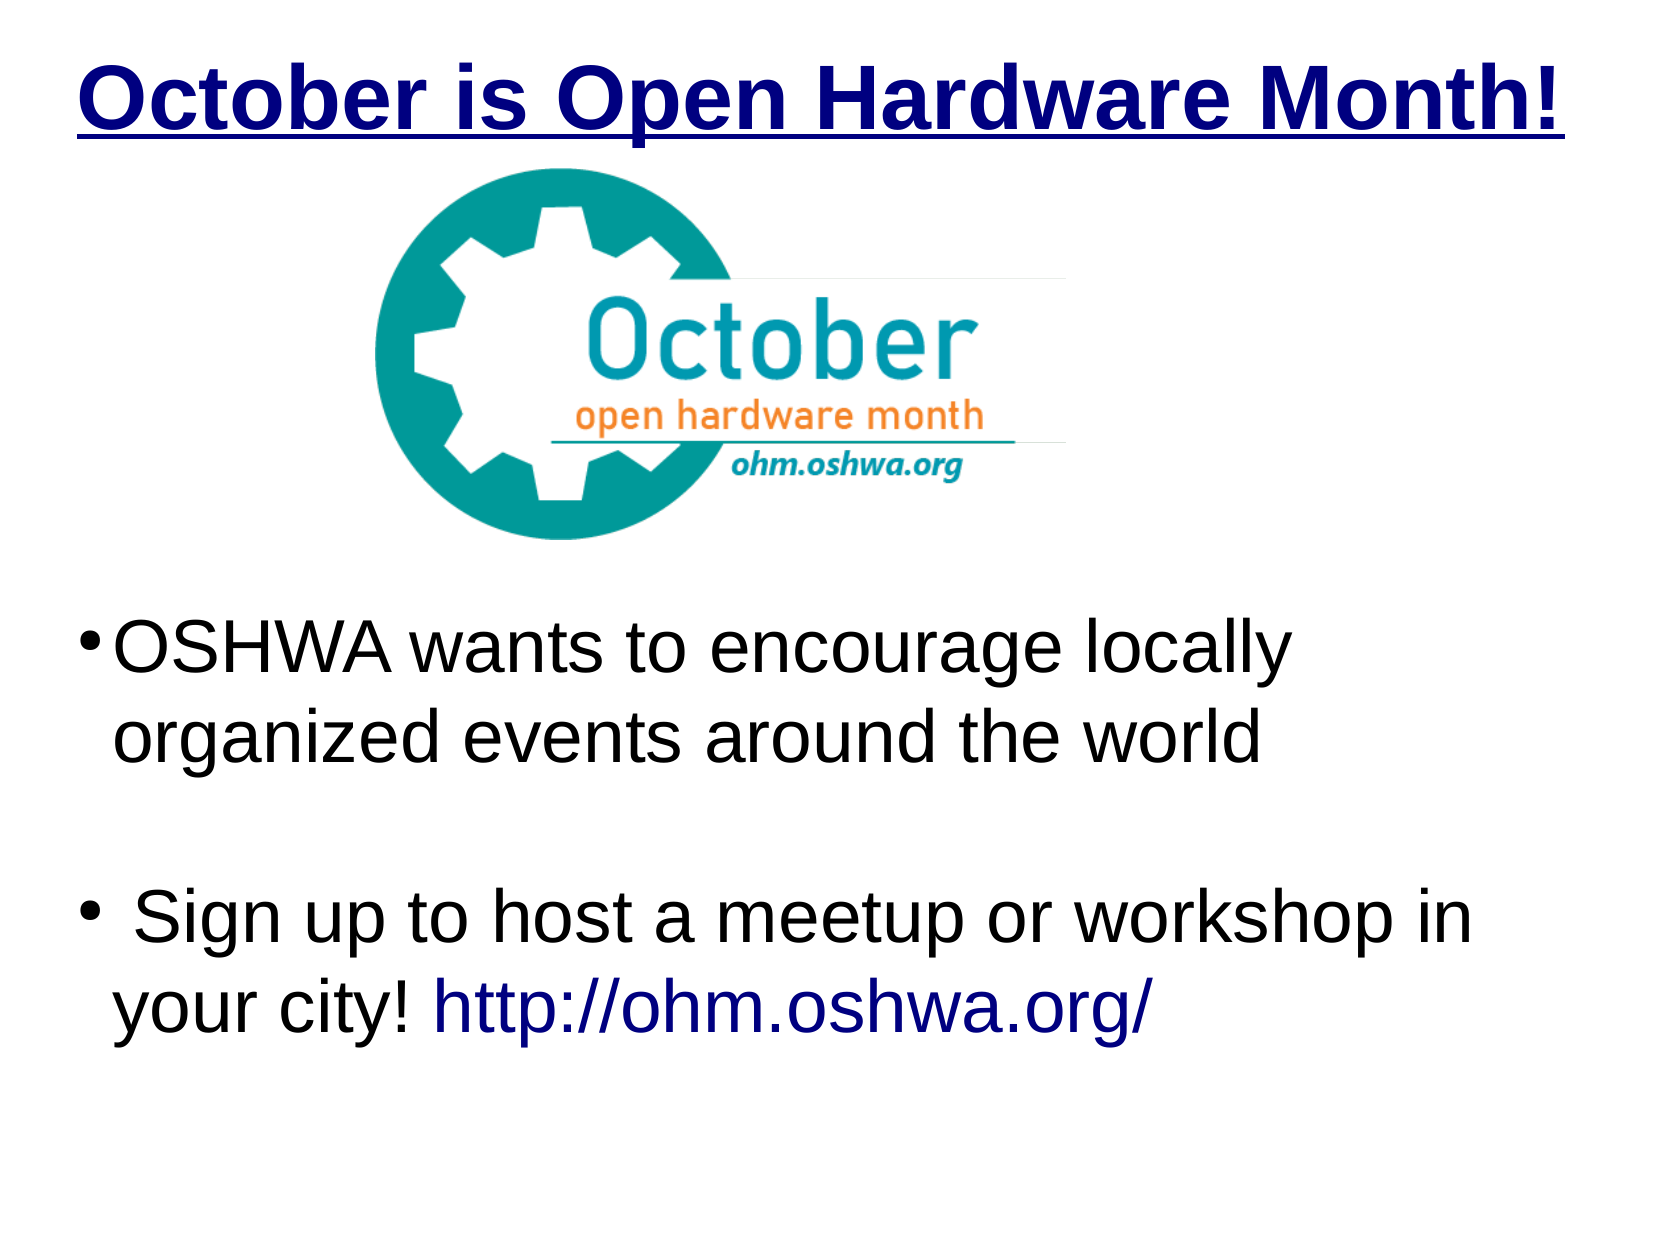

October is Open Hardware Month!
OSHWA wants to encourage locally organized events around the world
 Sign up to host a meetup or workshop in your city! http://ohm.oshwa.org/